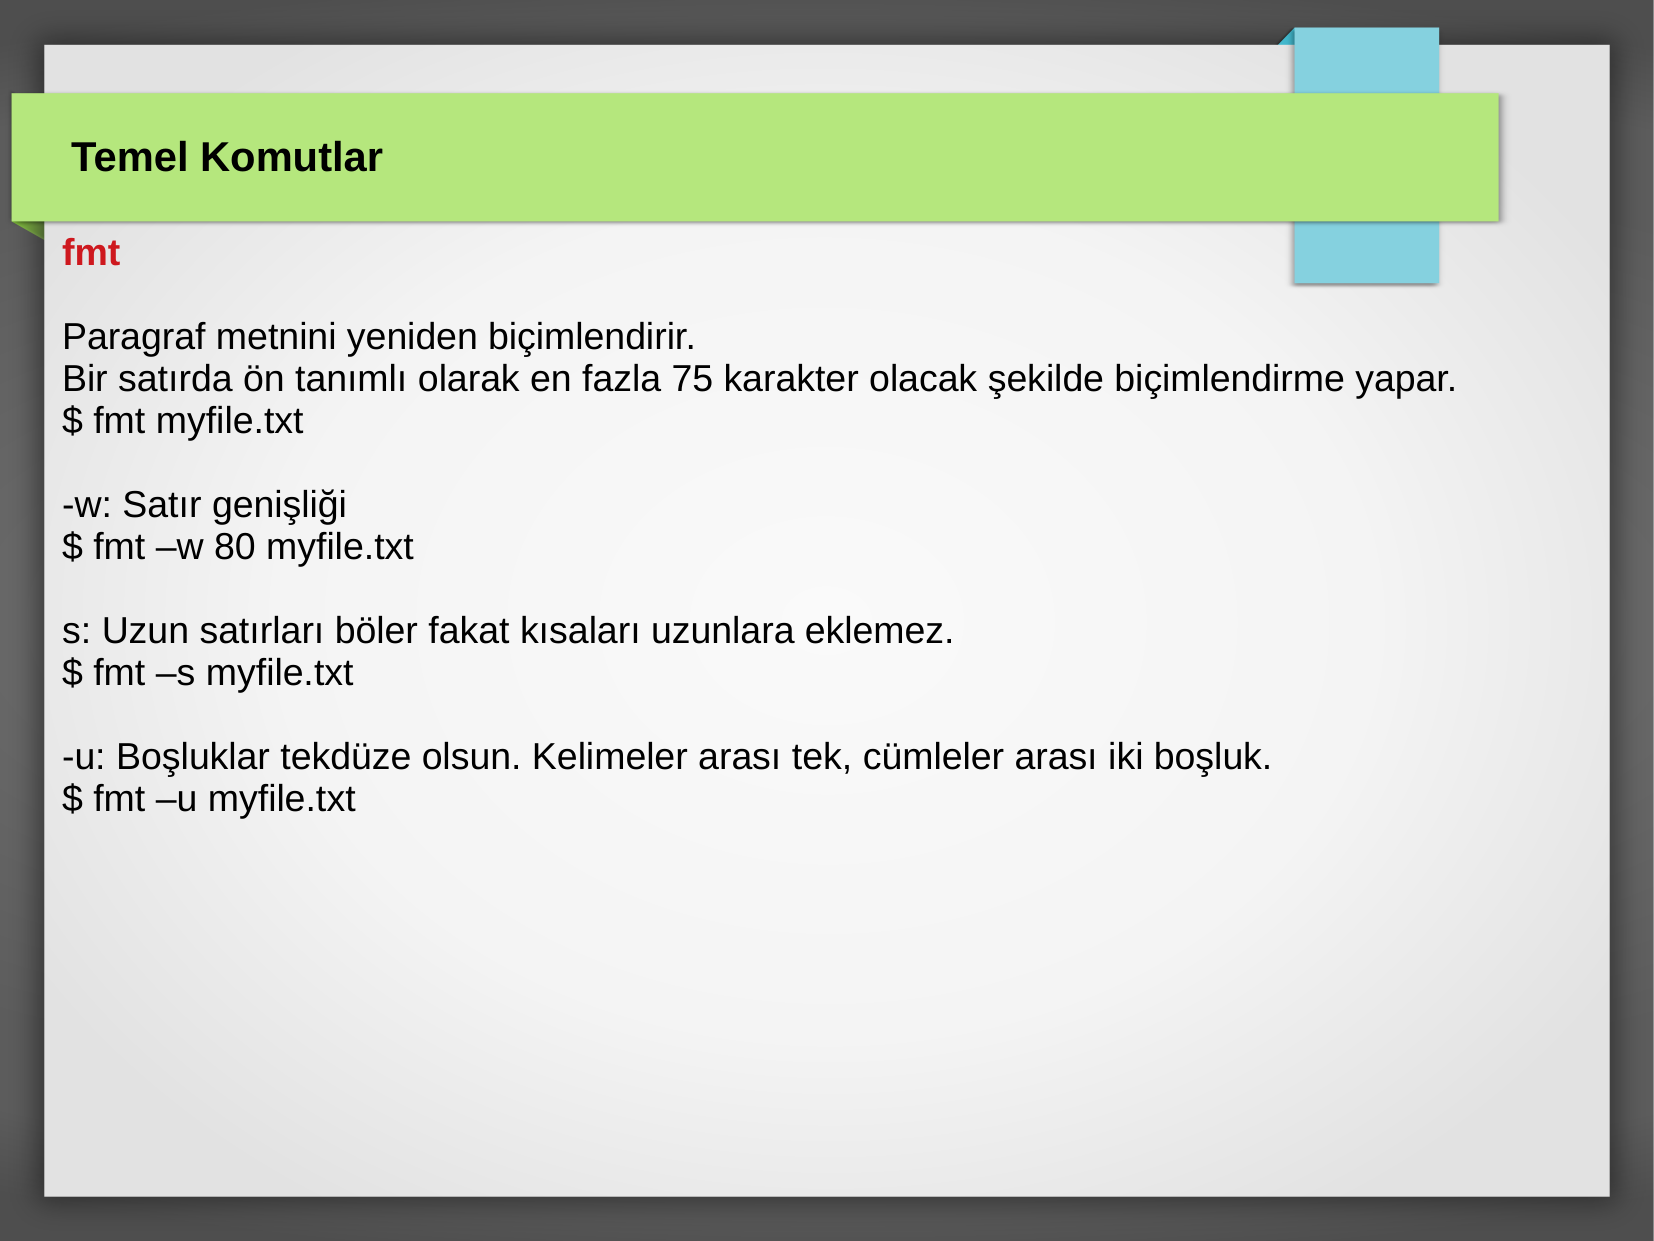

Temel Komutlar
fmt
Paragraf metnini yeniden biçimlendirir.
Bir satırda ön tanımlı olarak en fazla 75 karakter olacak şekilde biçimlendirme yapar.
$ fmt myfile.txt
-w: Satır genişliği
$ fmt –w 80 myfile.txt
­
s: Uzun satırları böler fakat kısaları uzunlara eklemez.
$ fmt –s myfile.txt
-u: Boşluklar tekdüze olsun. Kelimeler arası tek, cümleler arası iki boşluk.
$ fmt –u myfile.txt